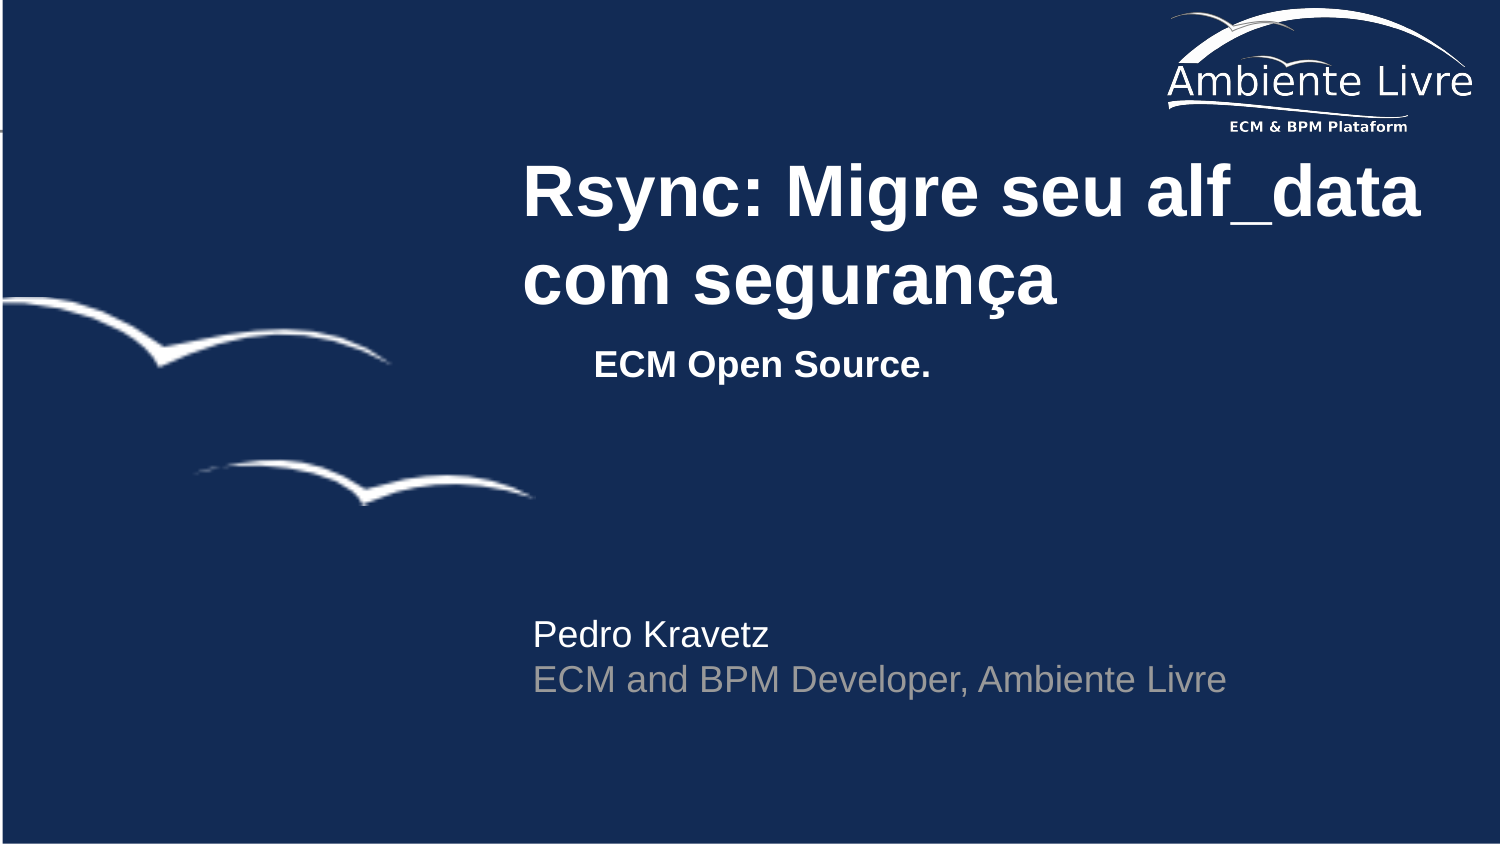

Rsync: Migre seu alf_data com segurança
ECM Open Source.
Pedro Kravetz
ECM and BPM Developer, Ambiente Livre